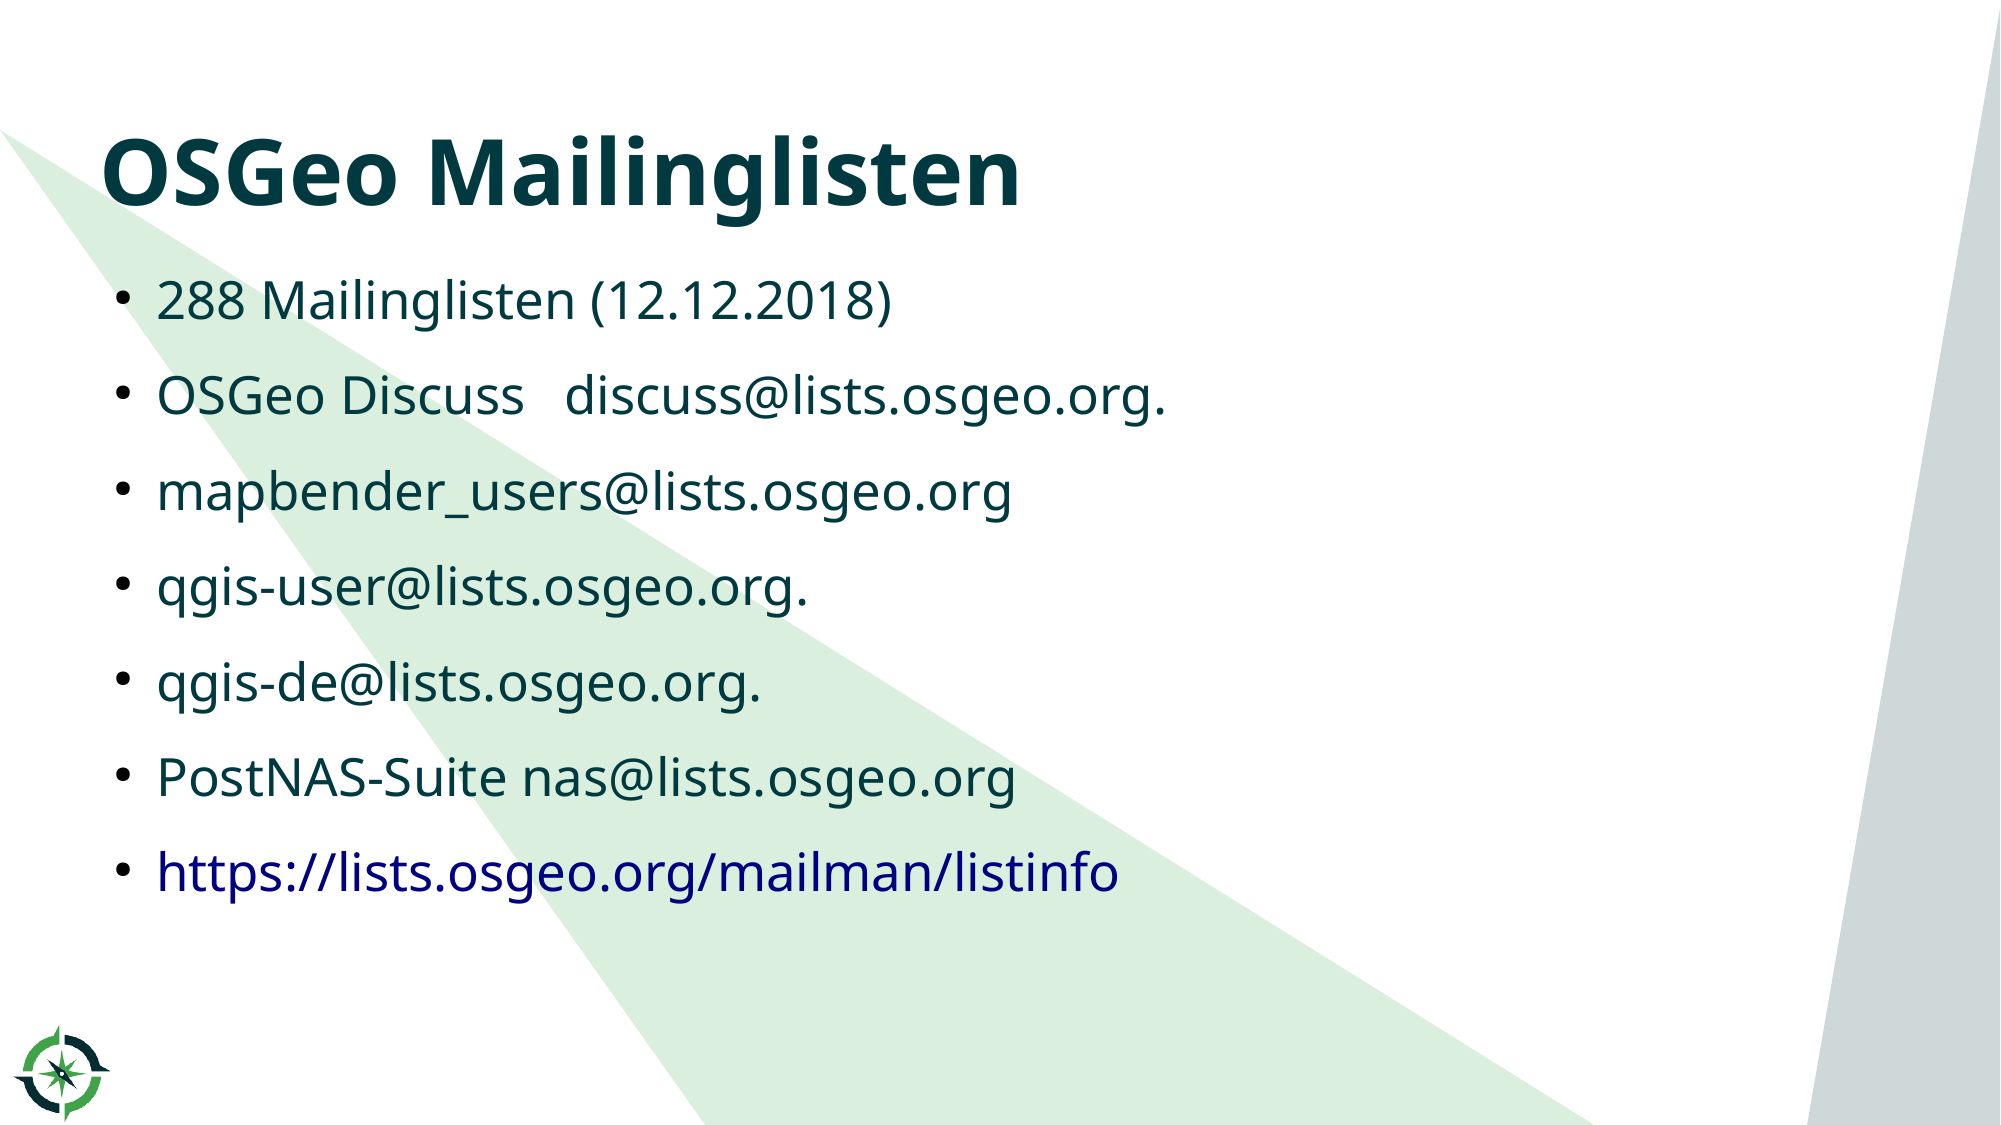

# OSGeo Mailinglisten
288 Mailinglisten (12.12.2018)
OSGeo Discuss 	discuss@lists.osgeo.org.
mapbender_users@lists.osgeo.org
qgis-user@lists.osgeo.org.
qgis-de@lists.osgeo.org.
PostNAS-Suite nas@lists.osgeo.org
https://lists.osgeo.org/mailman/listinfo